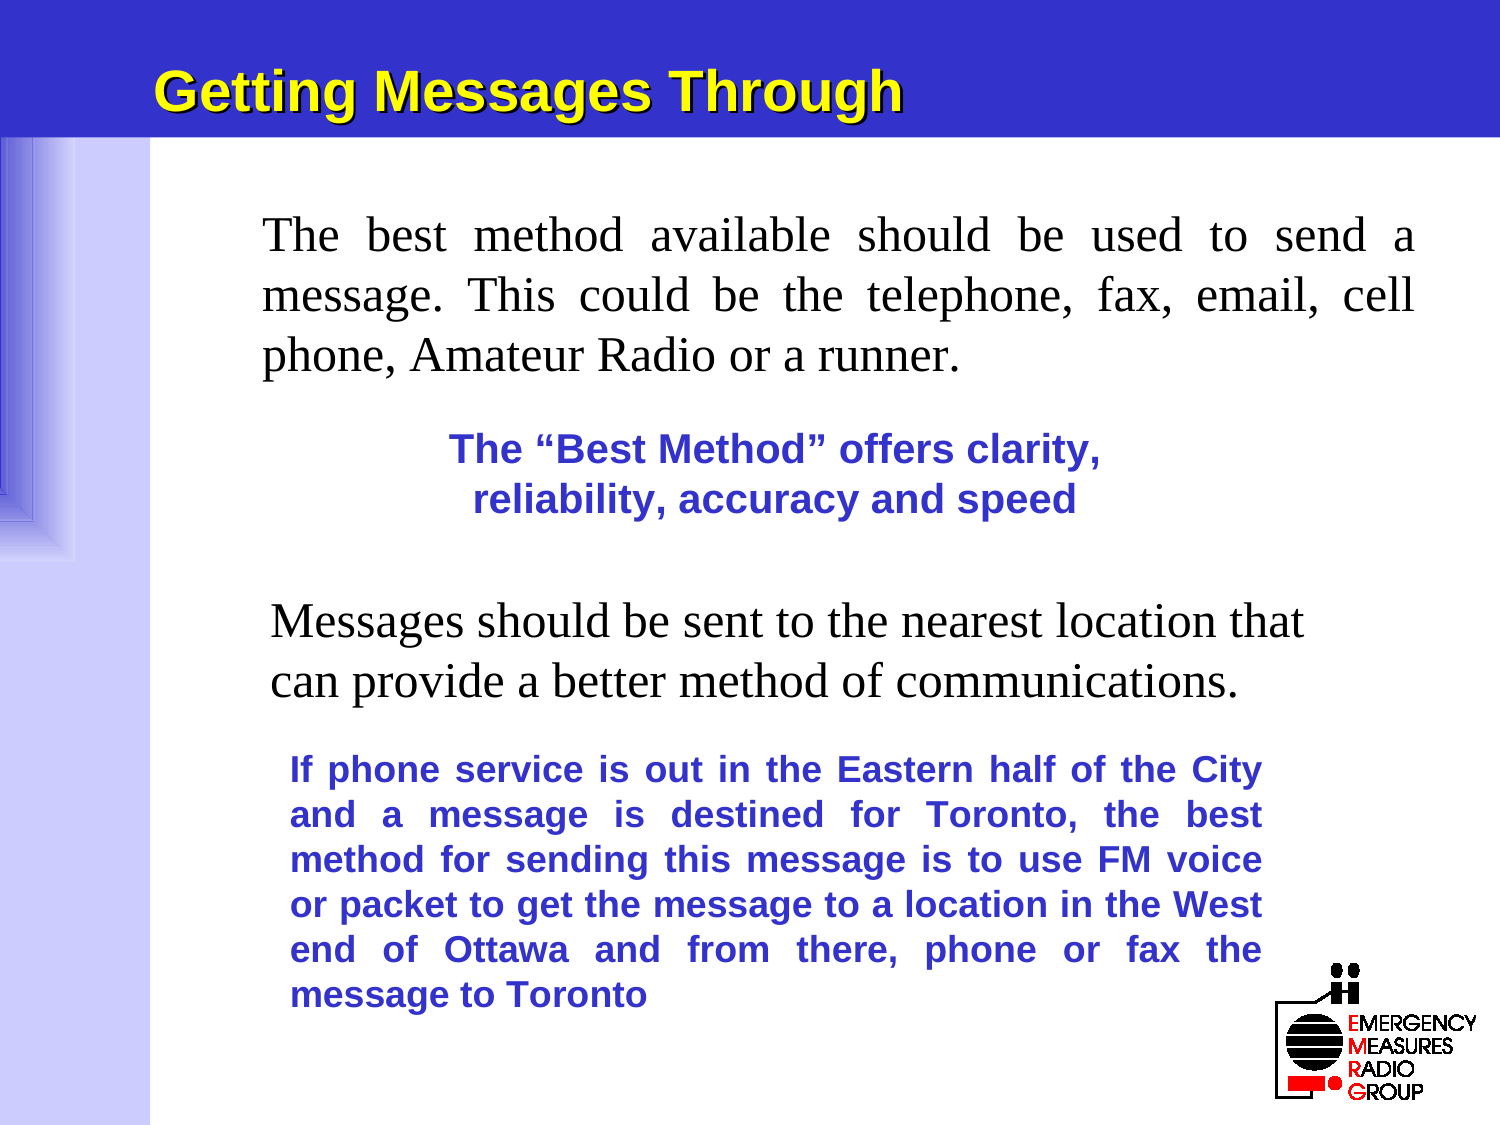

Getting Messages Through
The best method available should be used to send a message. This could be the telephone, fax, email, cell phone, Amateur Radio or a runner.
The “Best Method” offers clarity, reliability, accuracy and speed
Messages should be sent to the nearest location that can provide a better method of communications.
If phone service is out in the Eastern half of the City and a message is destined for Toronto, the best method for sending this message is to use FM voice or packet to get the message to a location in the West end of Ottawa and from there, phone or fax the message to Toronto